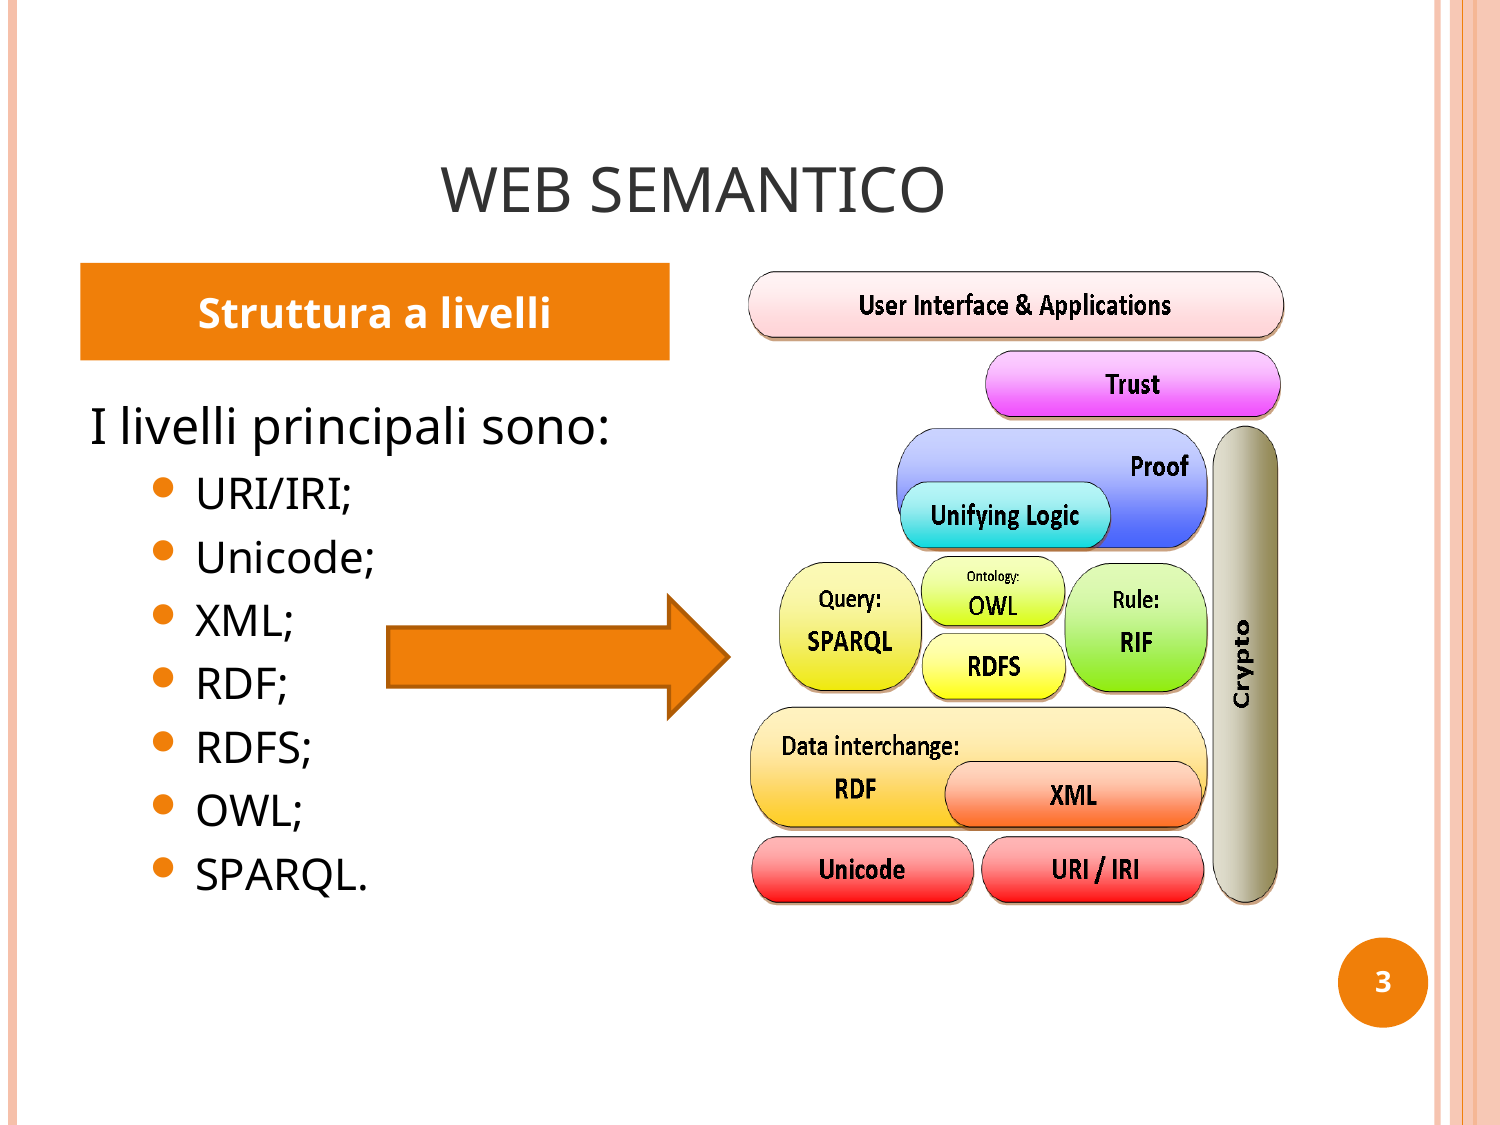

# WEB SEMANTICO
Struttura a livelli
I livelli principali sono:
URI/IRI;
Unicode;
XML;
RDF;
RDFS;
OWL;
SPARQL.